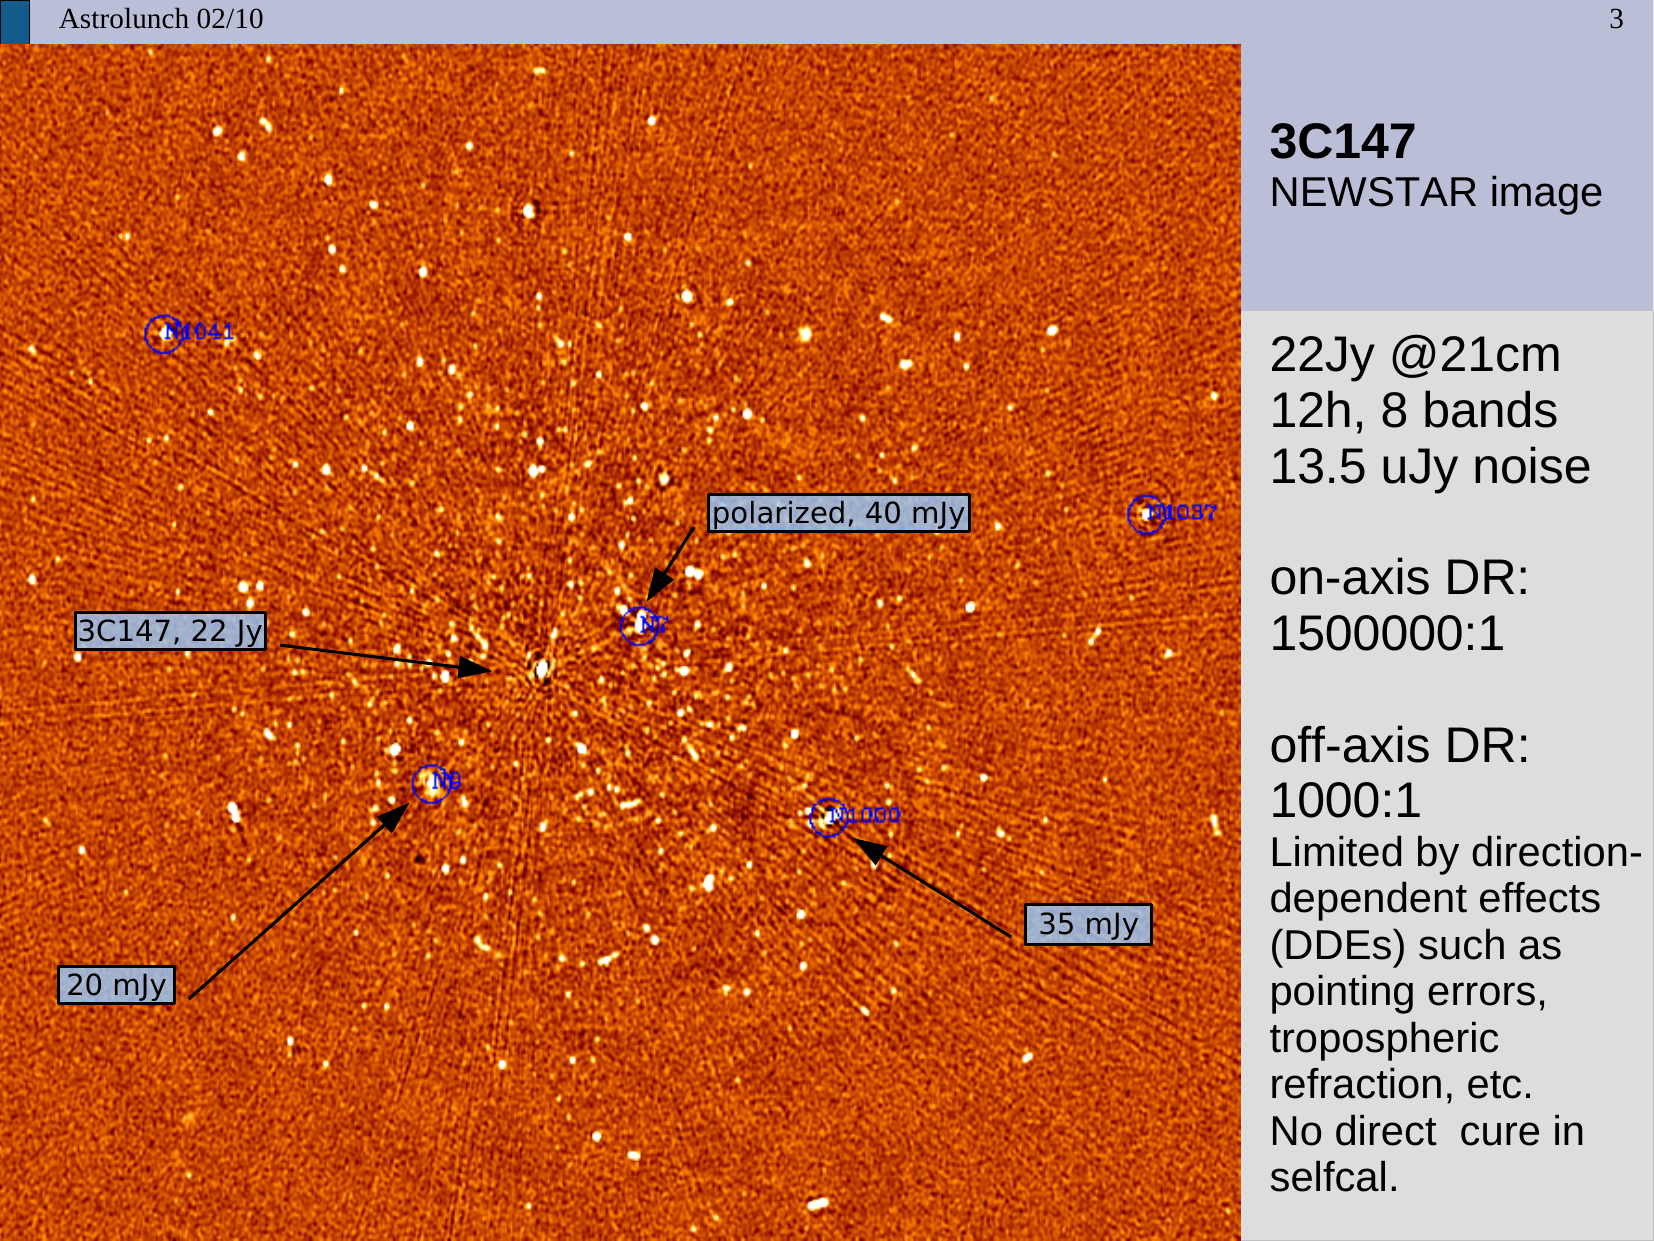

Astrolunch 02/10
3
#
3C147
NEWSTAR image
22Jy @21cm
12h, 8 bands
13.5 uJy noise
on-axis DR:
1500000:1
off-axis DR:
1000:1
Limited by direction-dependent effects
(DDEs) such as pointing errors, tropospheric refraction, etc.
No direct cure in selfcal.
polarized, 40 mJy
3C147, 22 Jy
35 mJy
20 mJy